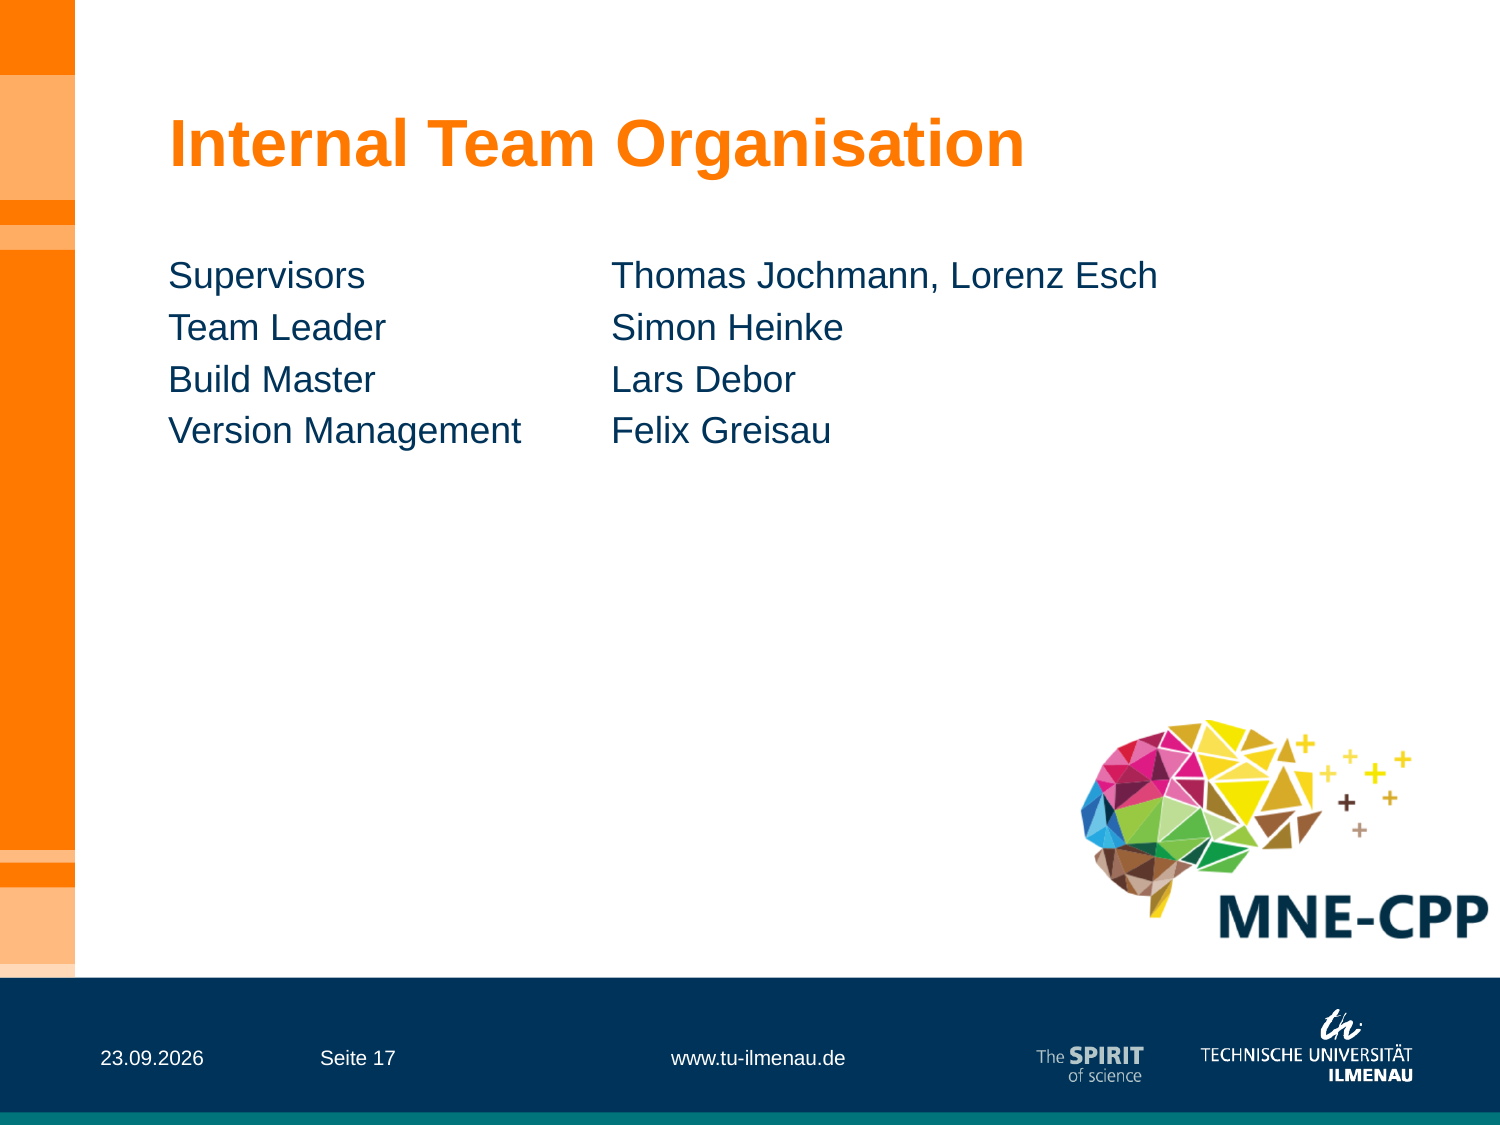

Internal Team Organisation
Supervisors 				Thomas Jochmann, Lorenz Esch
Team Leader 			Simon Heinke
Build Master 		Lars Debor
Version Management		Felix Greisau
Seite
www.tu-ilmenau.de